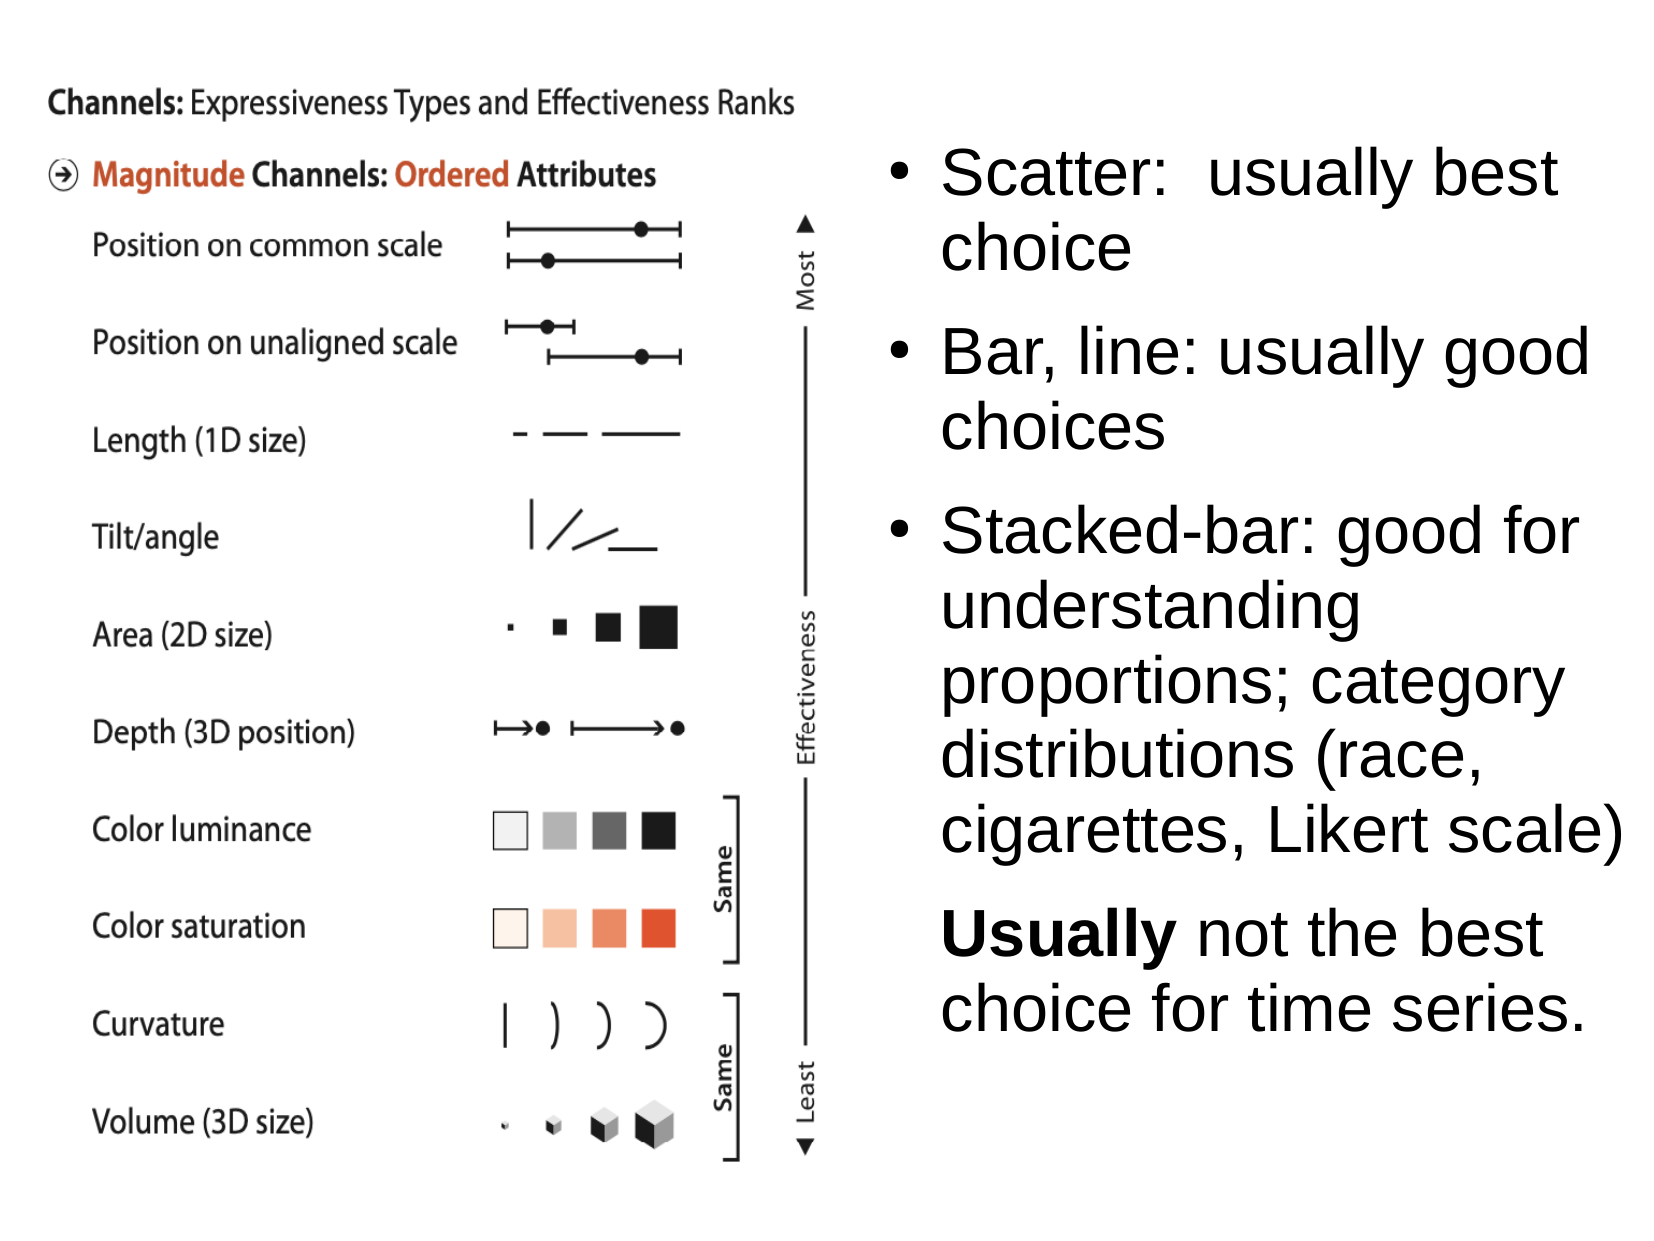

Scatter: usually best choice
Bar, line: usually good choices
Stacked-bar: good for understanding proportions; category distributions (race, cigarettes, Likert scale)
Usually not the best choice for time series.